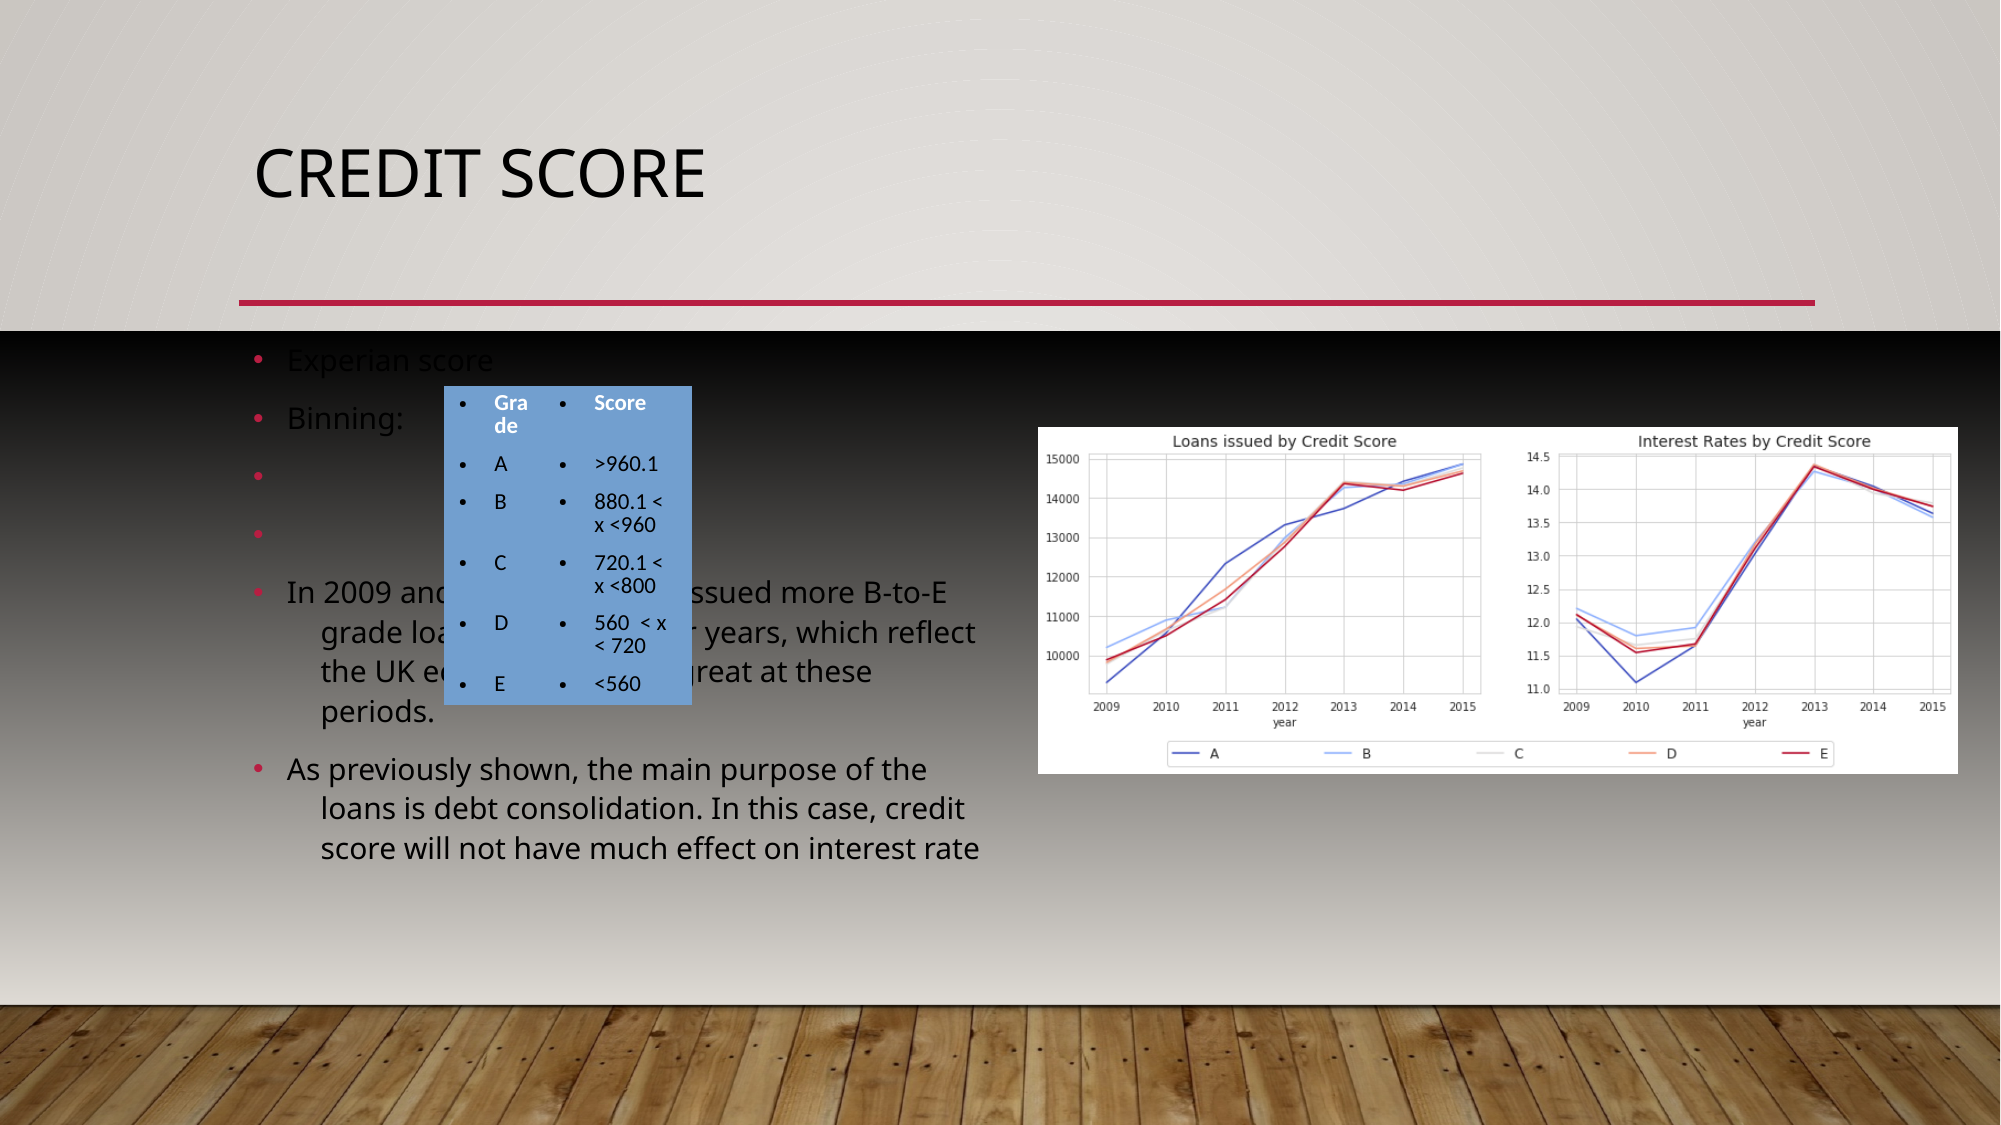

# Credit score
Experian score
Binning:
In 2009 and 2013, this bank issued more B-to-E grade loans than the other years, which reflect the UK economy was not great at these periods.
As previously shown, the main purpose of the loans is debt consolidation. In this case, credit score will not have much effect on interest rate
| Grade | Score |
| --- | --- |
| A | >960.1 |
| B | 880.1 < x <960 |
| C | 720.1 < x <800 |
| D | 560 < x < 720 |
| E | <560 |